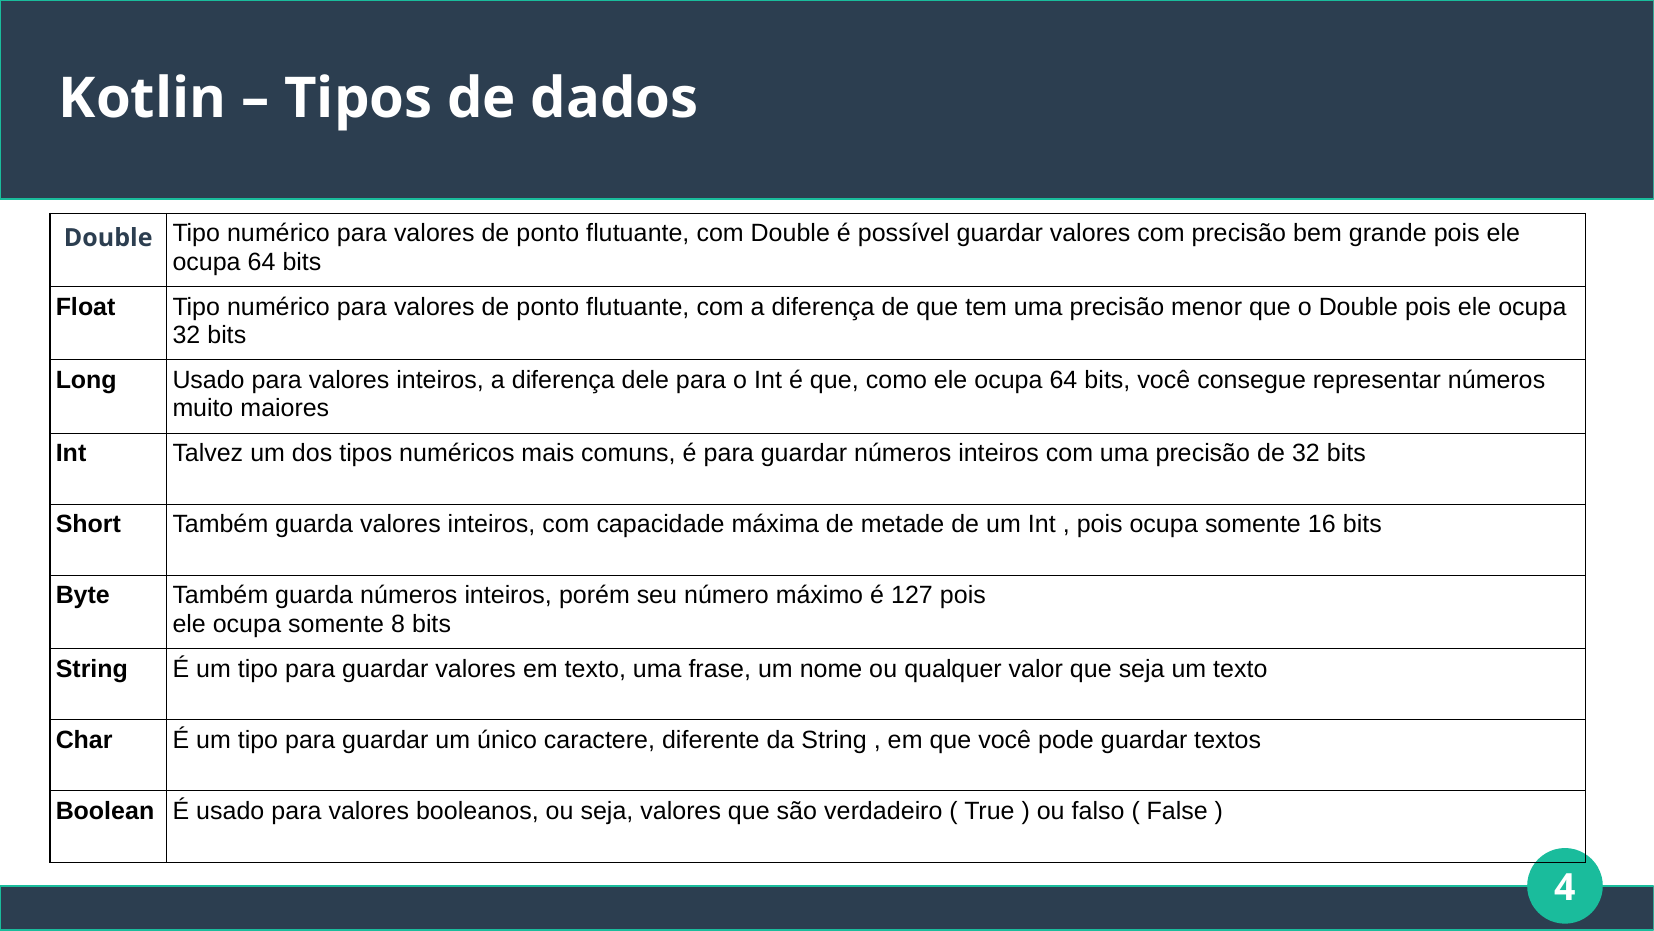

# Kotlin – Tipos de dados
| Double | Tipo numérico para valores de ponto flutuante, com Double é possível guardar valores com precisão bem grande pois ele ocupa 64 bits |
| --- | --- |
| Float | Tipo numérico para valores de ponto flutuante, com a diferença de que tem uma precisão menor que o Double pois ele ocupa 32 bits |
| Long | Usado para valores inteiros, a diferença dele para o Int é que, como ele ocupa 64 bits, você consegue representar números muito maiores |
| Int | Talvez um dos tipos numéricos mais comuns, é para guardar números inteiros com uma precisão de 32 bits |
| Short | Também guarda valores inteiros, com capacidade máxima de metade de um Int , pois ocupa somente 16 bits |
| Byte | Também guarda números inteiros, porém seu número máximo é 127 pois ele ocupa somente 8 bits |
| String | É um tipo para guardar valores em texto, uma frase, um nome ou qualquer valor que seja um texto |
| Char | É um tipo para guardar um único caractere, diferente da String , em que você pode guardar textos |
| Boolean | É usado para valores booleanos, ou seja, valores que são verdadeiro ( True ) ou falso ( False ) |
4